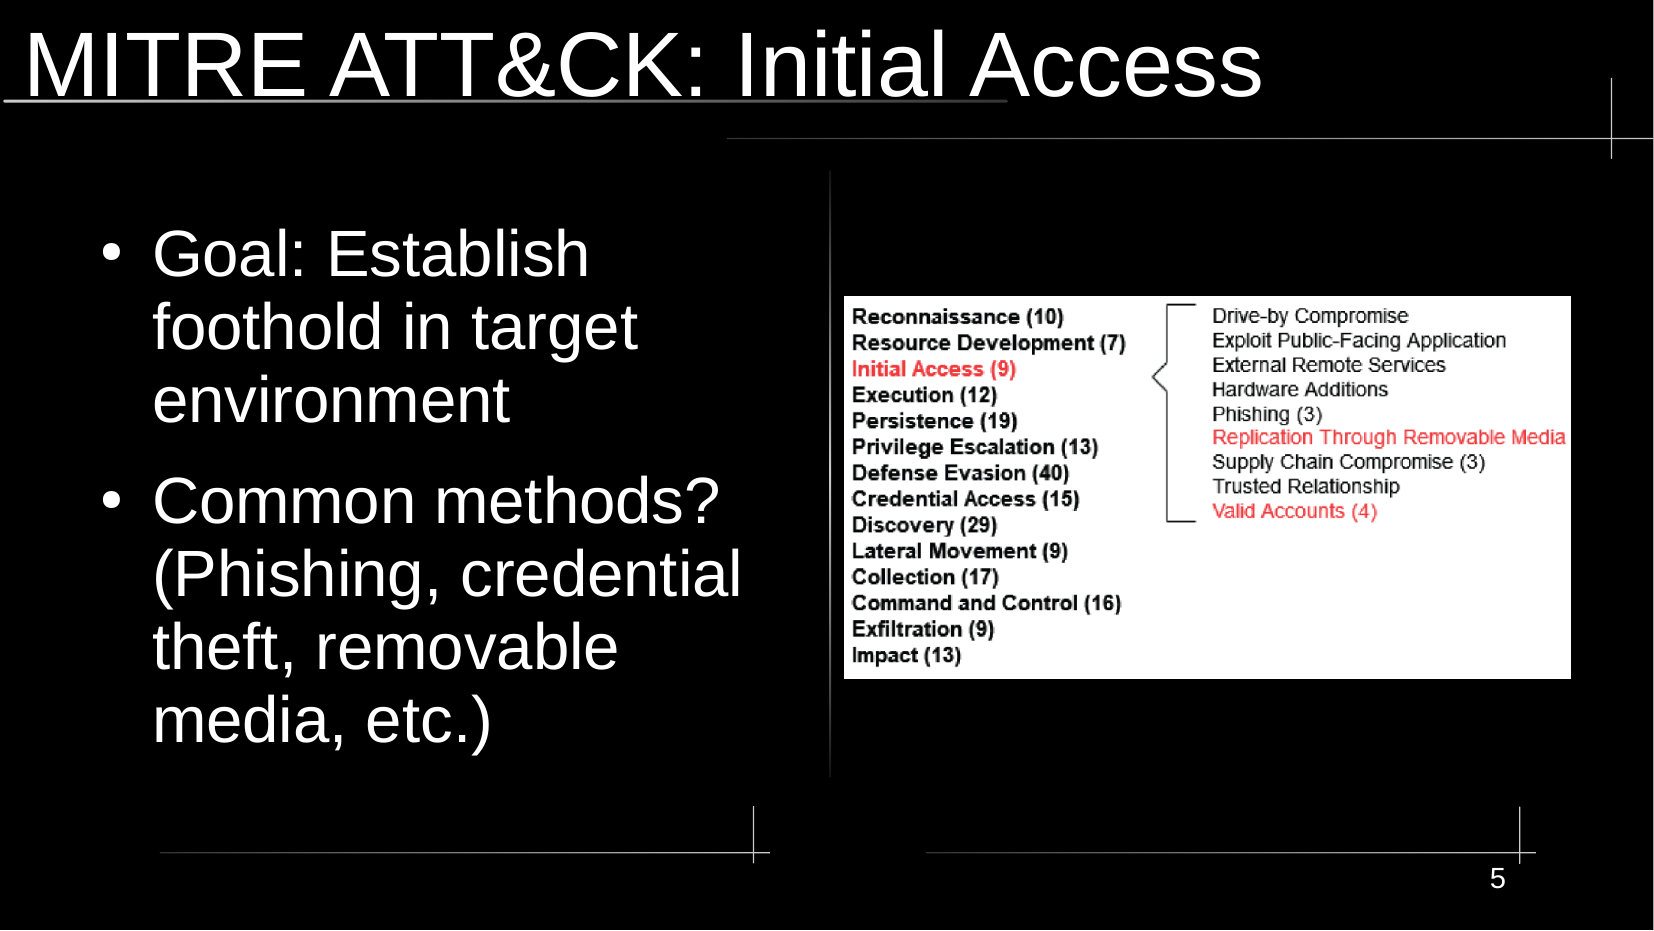

# MITRE ATT&CK: Initial Access
Goal: Establish foothold in target environment
Common methods? (Phishing, credential theft, removable media, etc.)
5